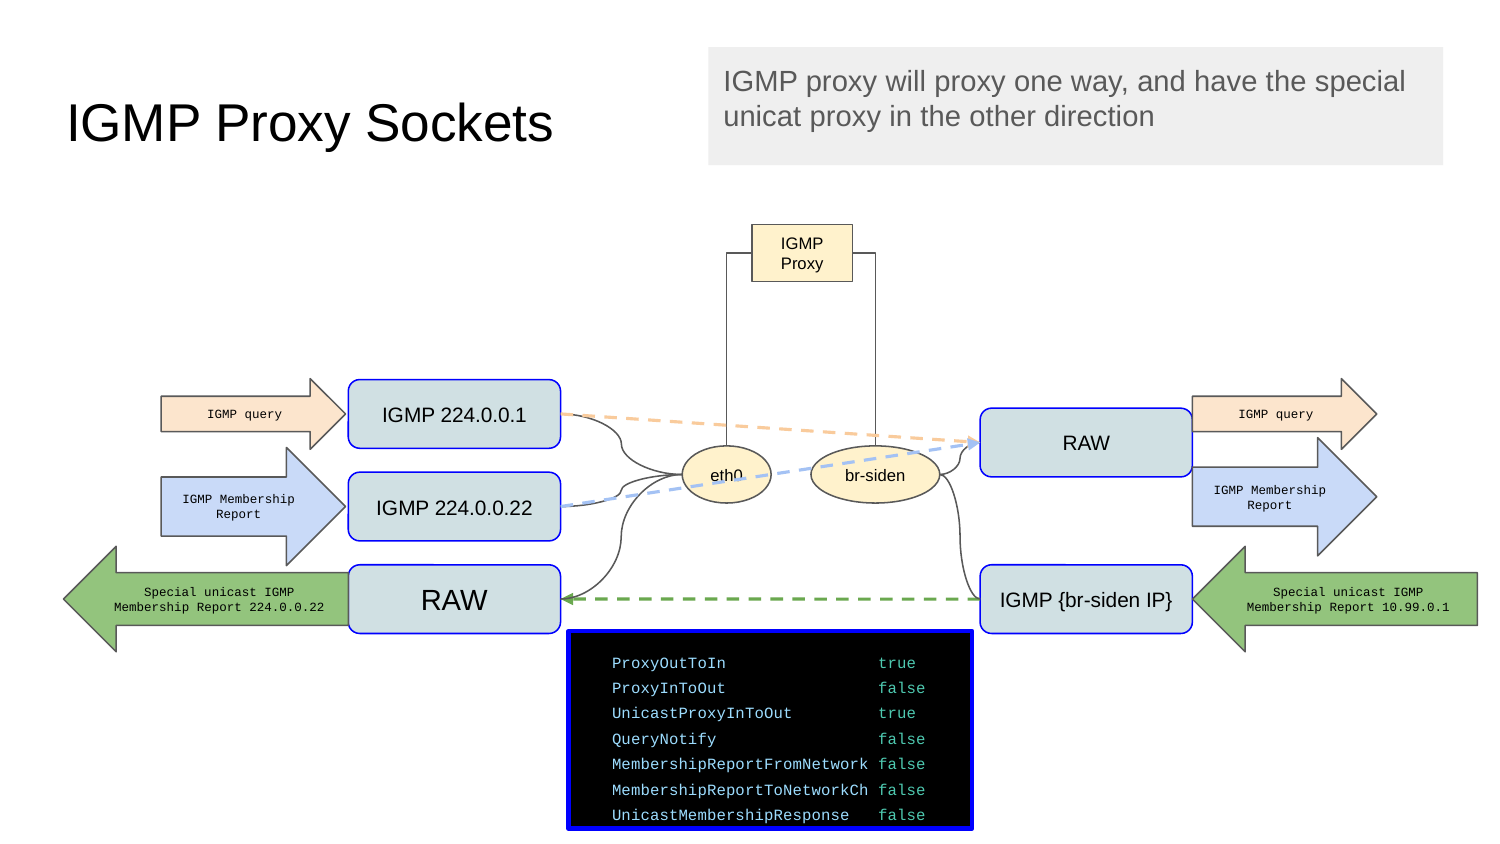

IGMP proxy will proxy one way, and have the special unicat proxy in the other direction
# IGMP Proxy Sockets
IGMP
Proxy
IGMP query
IGMP query
IGMP 224.0.0.1
RAW
IGMP Membership Report
eth0
br-siden
IGMP Membership Report
IGMP 224.0.0.22
Special unicast IGMP Membership Report 224.0.0.22
Special unicast IGMP Membership Report 10.99.0.1
RAW
IGMP {br-siden IP}
 ProxyOutToIn true
 ProxyInToOut false
 UnicastProxyInToOut true
 QueryNotify false
 MembershipReportFromNetwork false
 MembershipReportToNetworkCh false
 UnicastMembershipResponse false